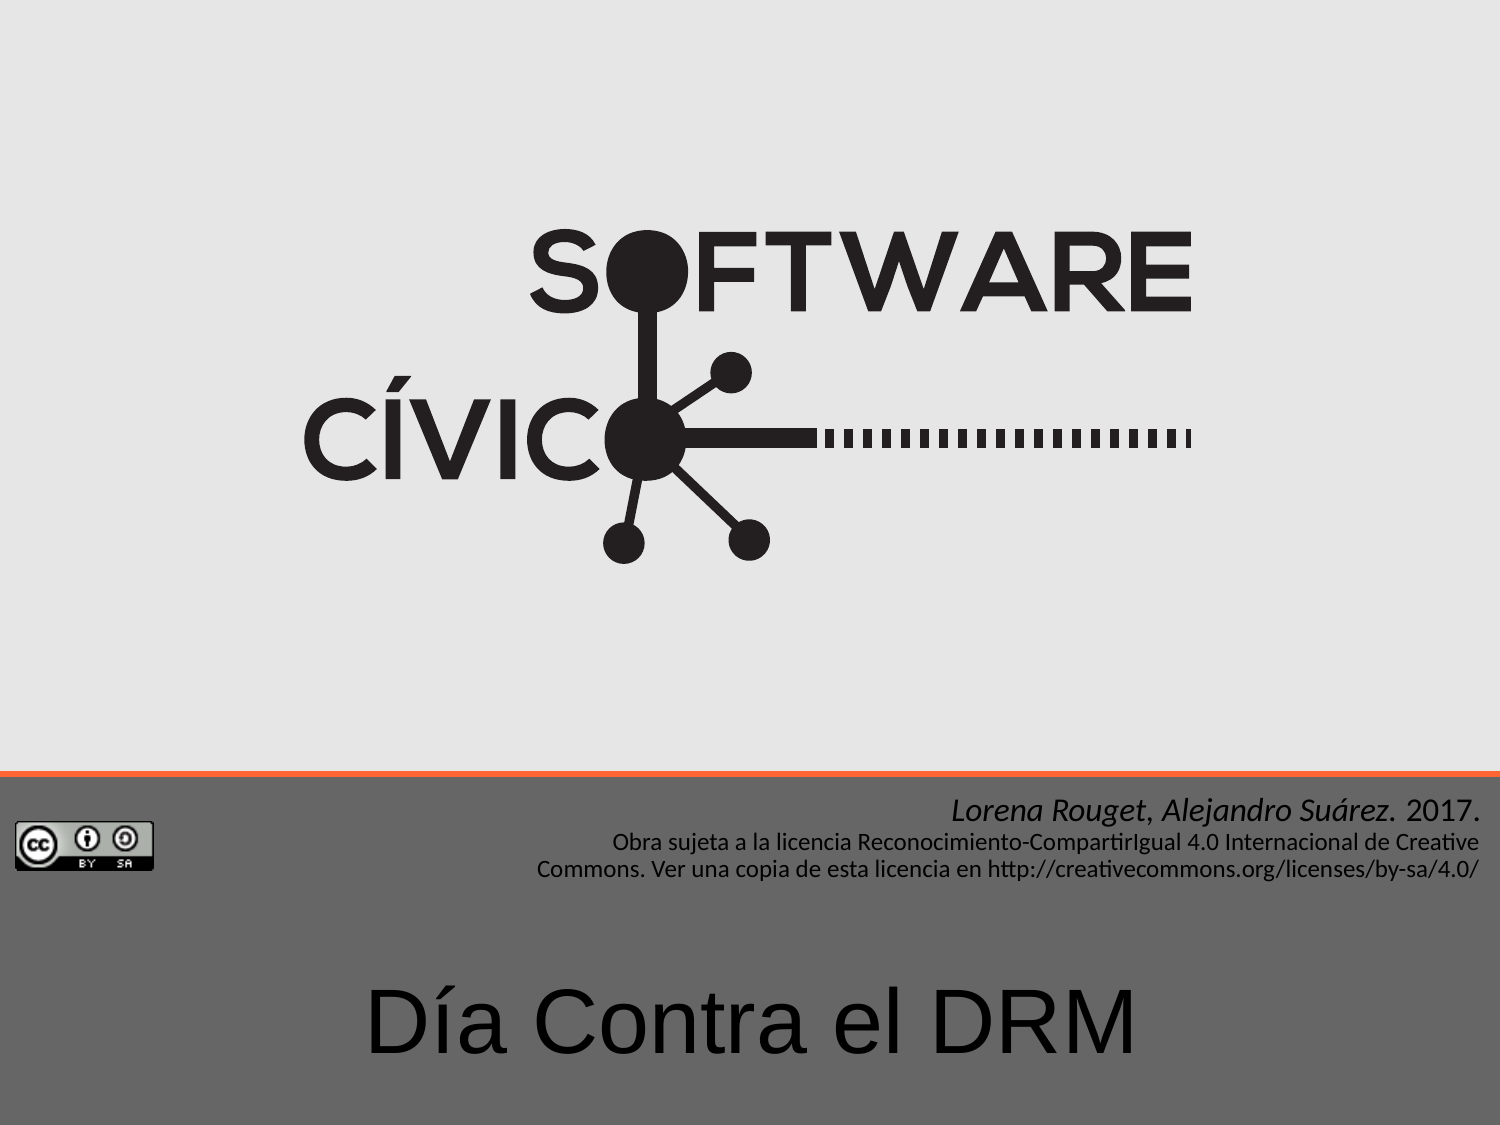

Lorena Rouget, Alejandro Suárez. 2017.
		Obra sujeta a la licencia Reconocimiento-CompartirIgual 4.0 Internacional de Creative Commons. Ver una copia de esta licencia en http://creativecommons.org/licenses/by-sa/4.0/
# Día Contra el DRM